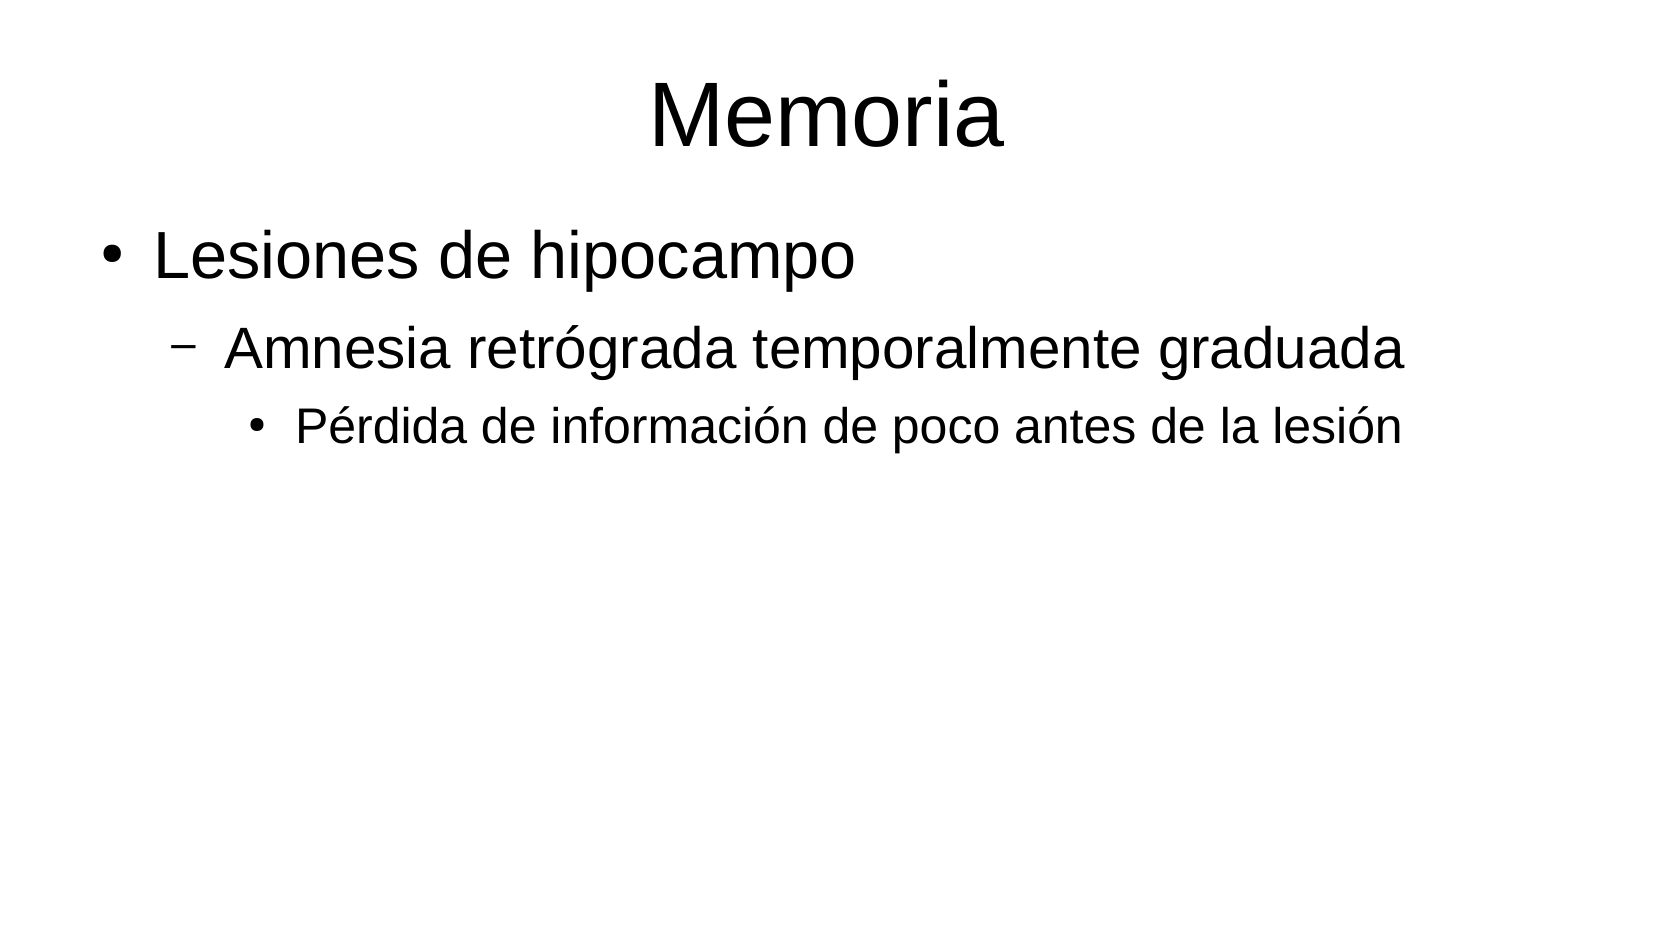

# Memoria
Lesiones de hipocampo
Amnesia retrógrada temporalmente graduada
Pérdida de información de poco antes de la lesión